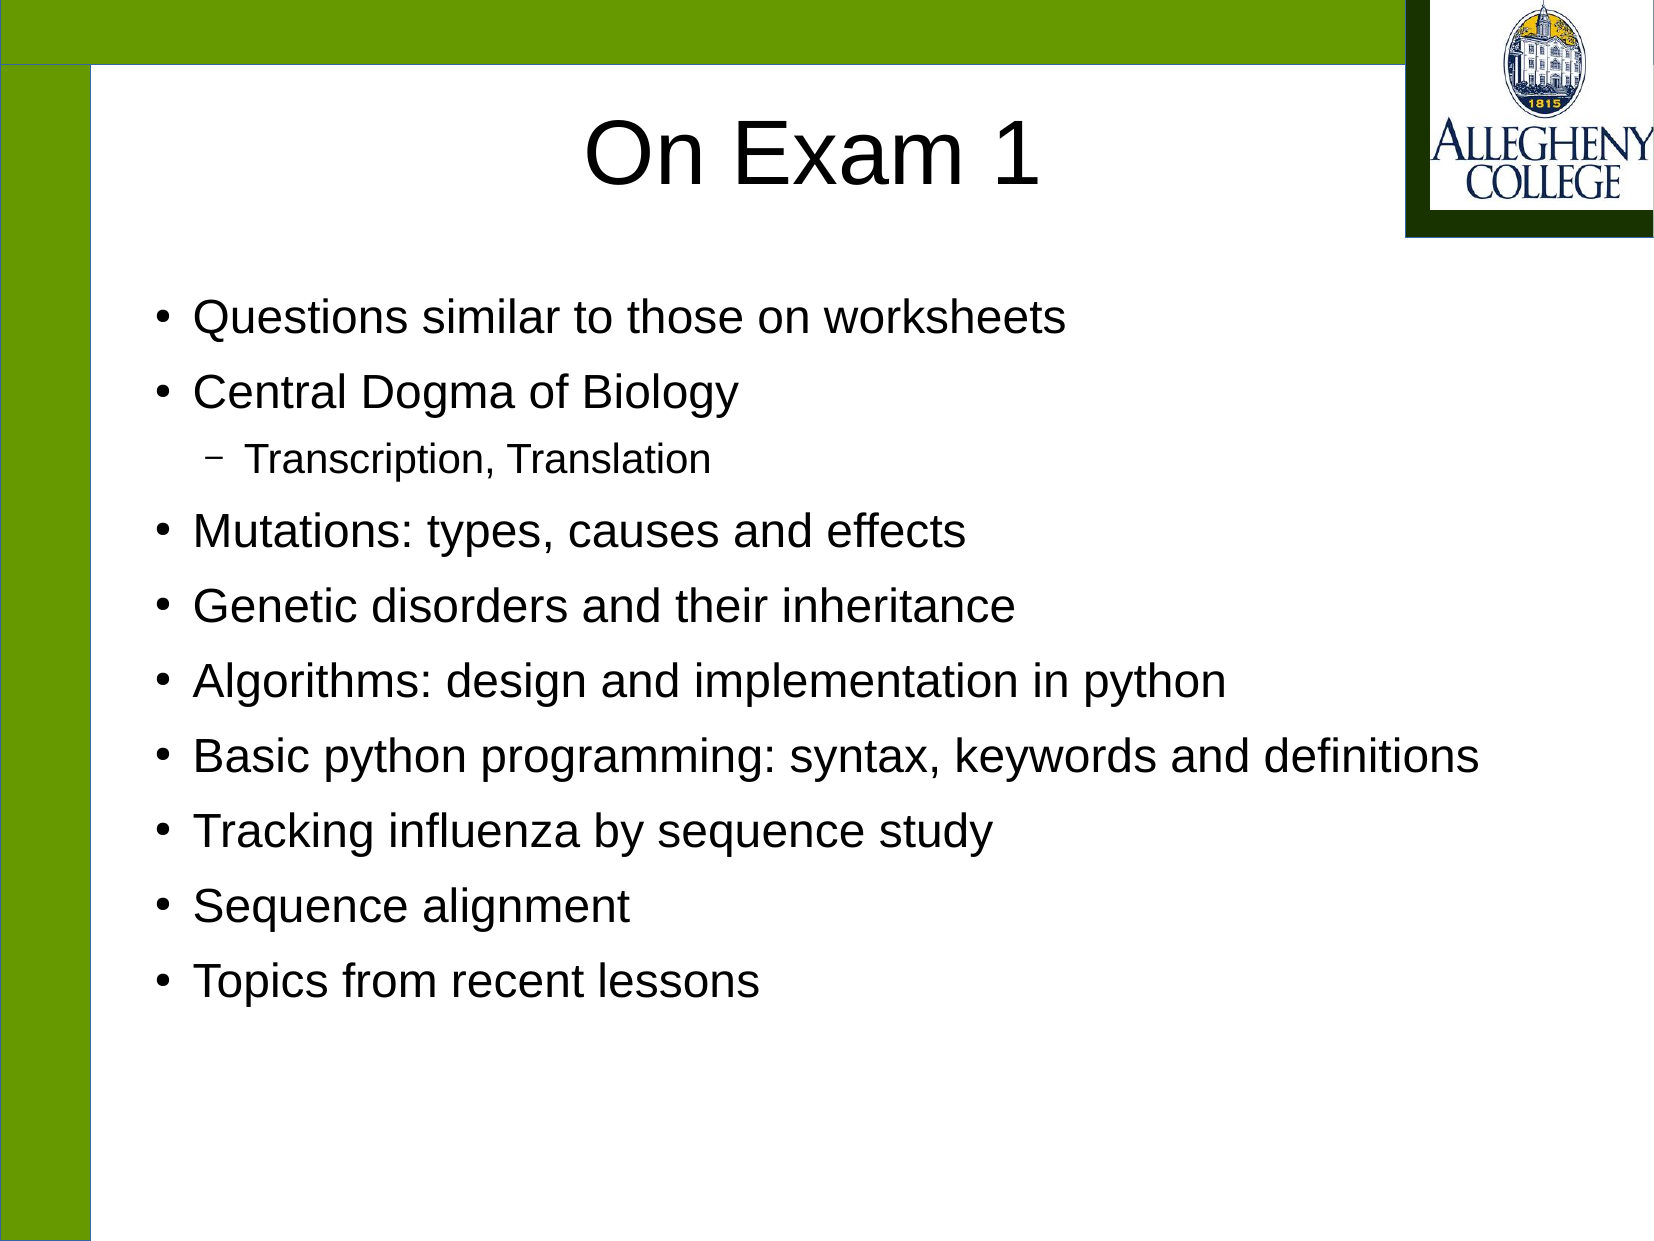

# On Exam 1
Questions similar to those on worksheets
Central Dogma of Biology
Transcription, Translation
Mutations: types, causes and effects
Genetic disorders and their inheritance
Algorithms: design and implementation in python
Basic python programming: syntax, keywords and definitions
Tracking influenza by sequence study
Sequence alignment
Topics from recent lessons